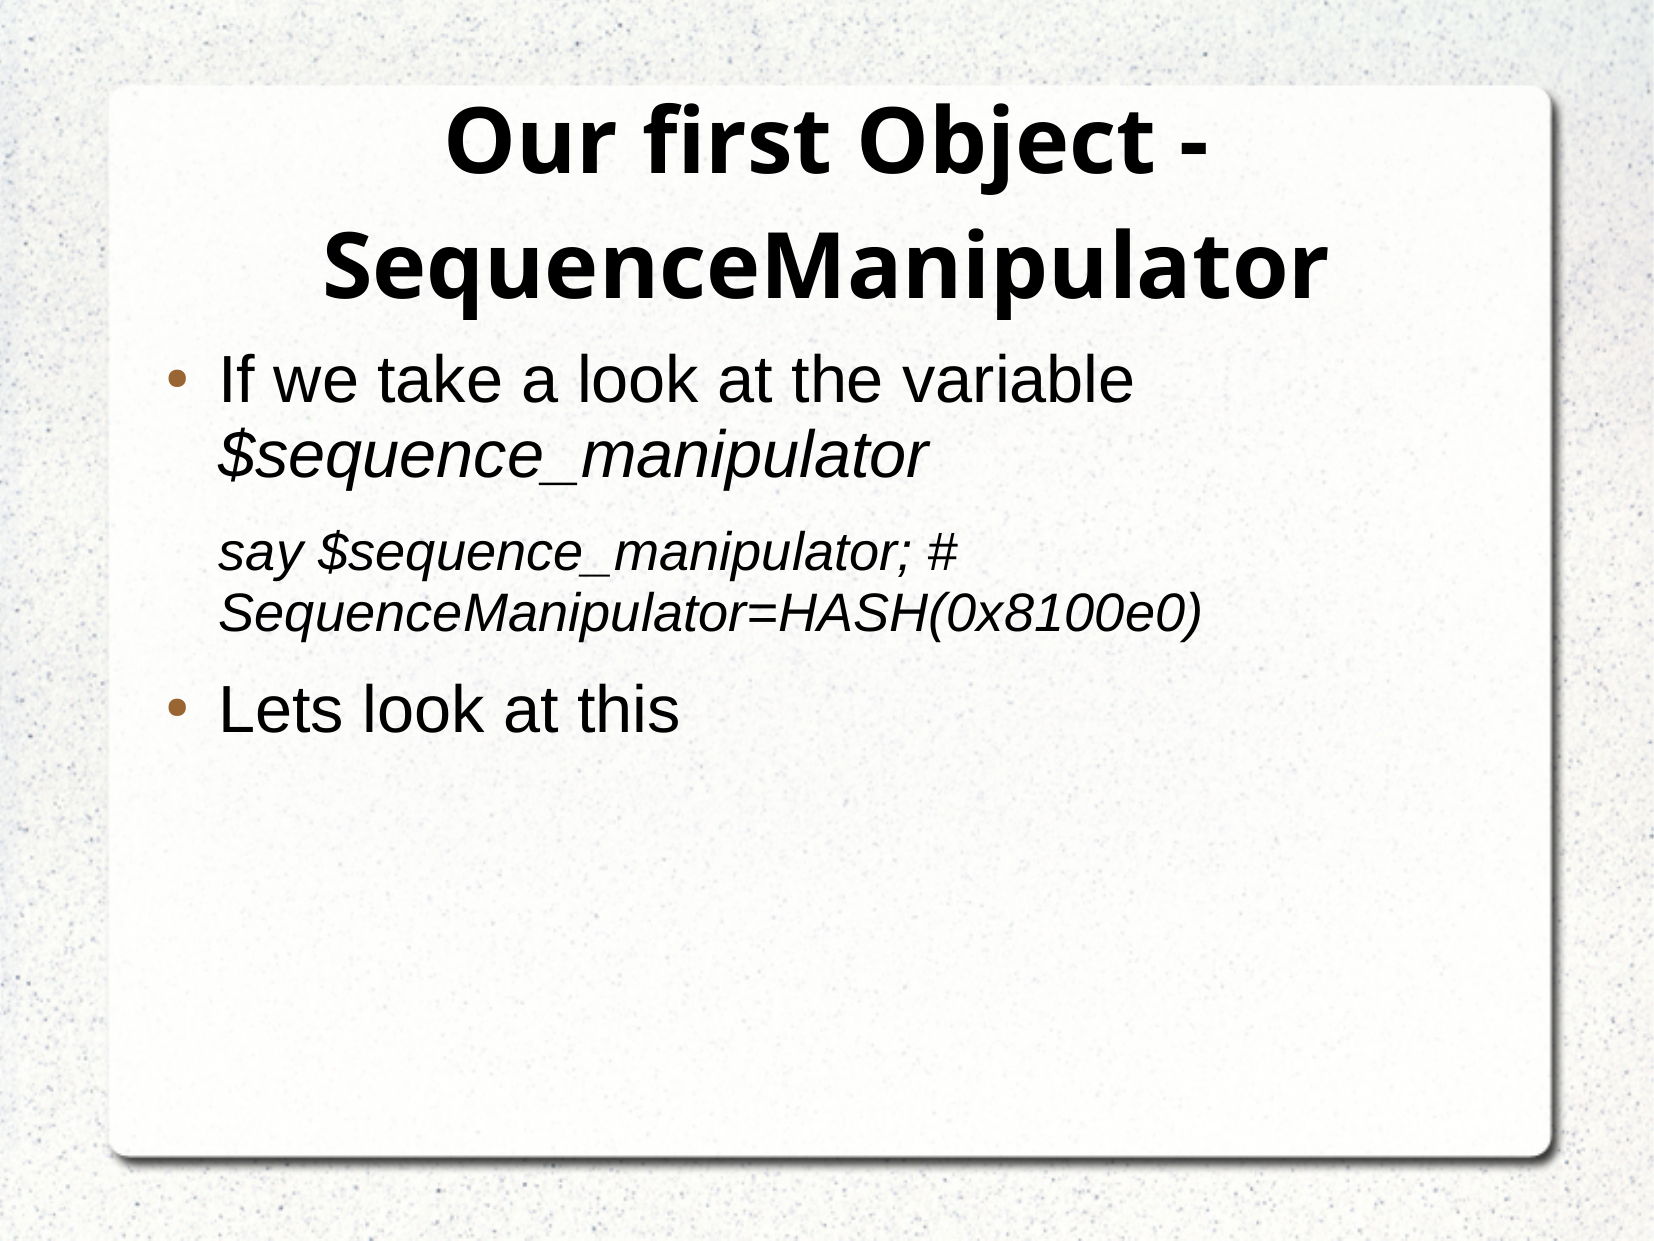

# Our first Object - SequenceManipulator
If we take a look at the variable $sequence_manipulator
say $sequence_manipulator; # SequenceManipulator=HASH(0x8100e0)
Lets look at this